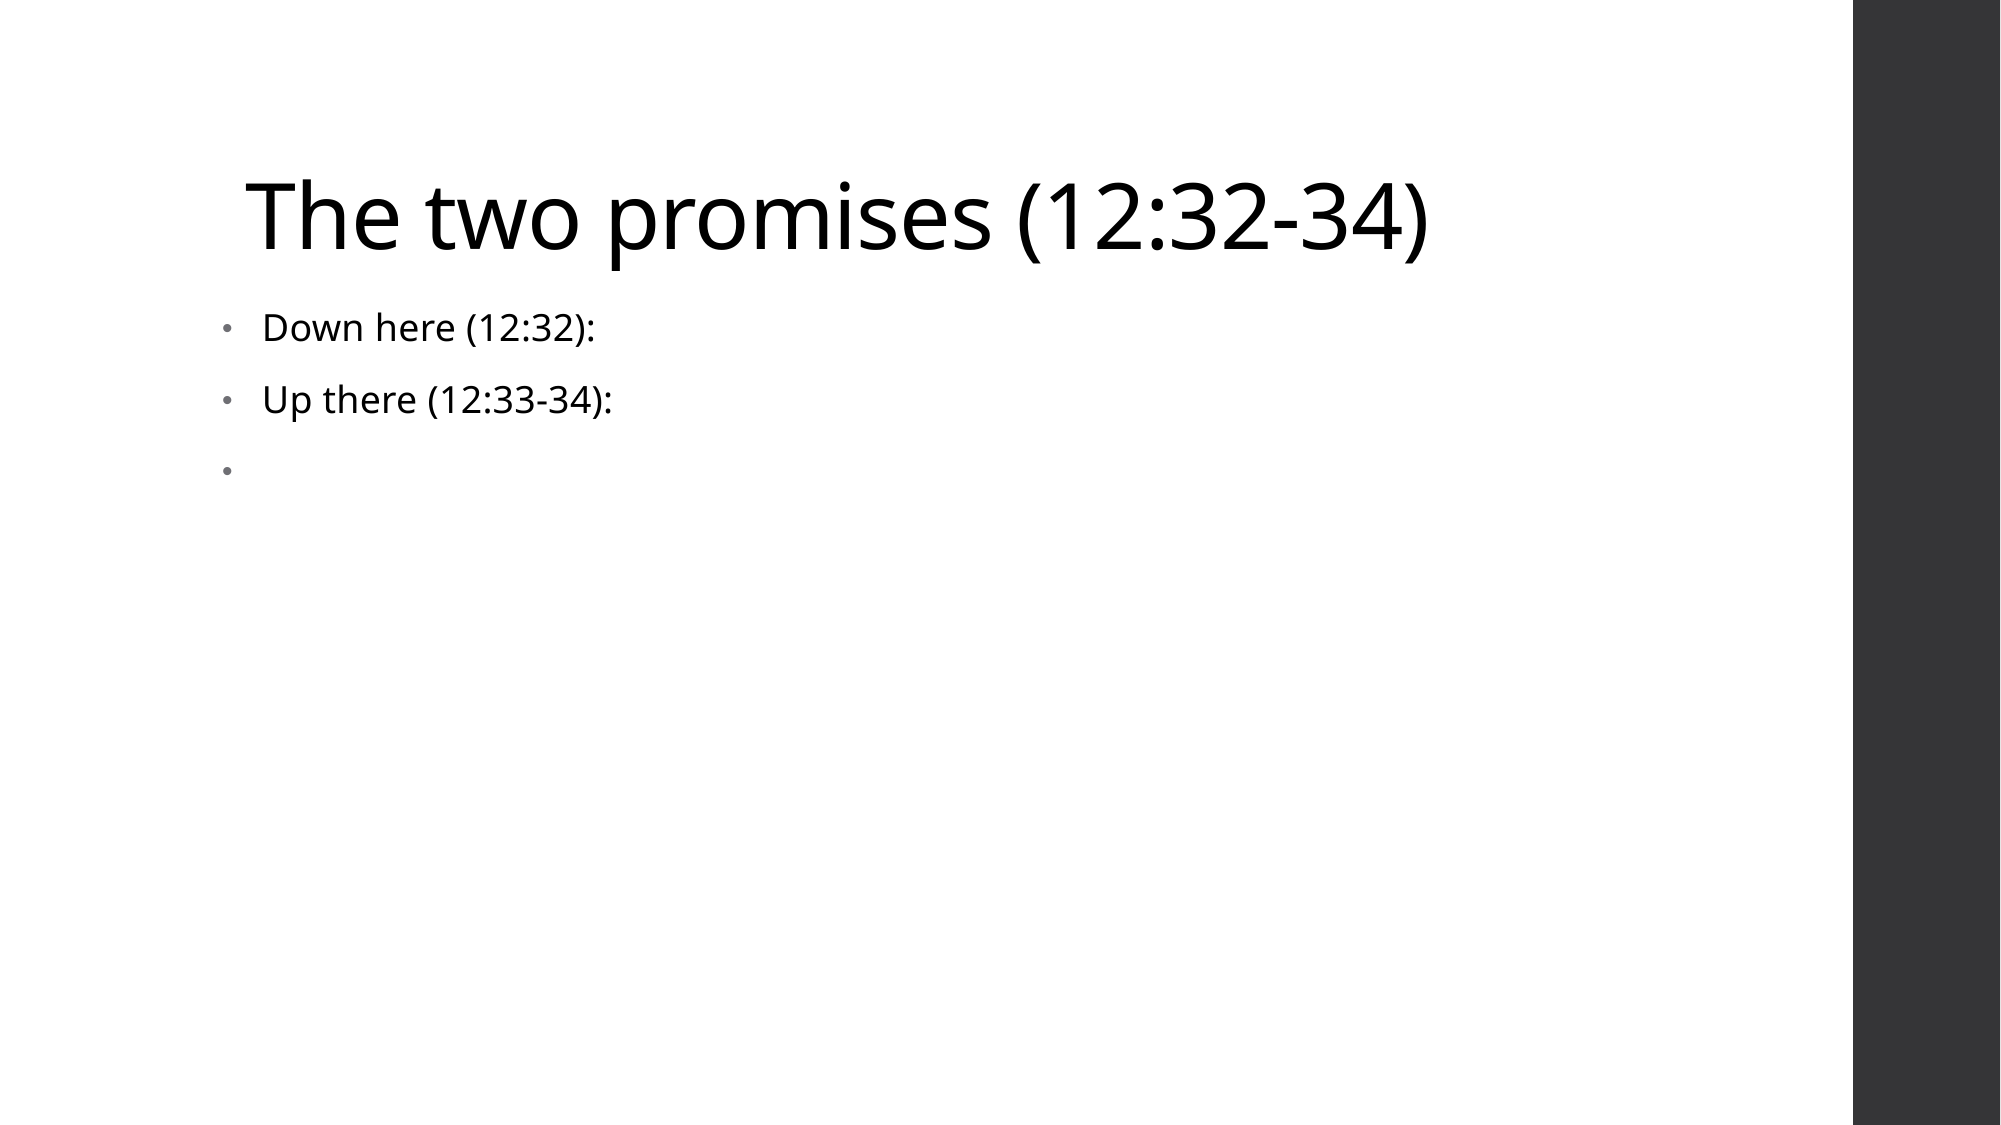

# The two promises (12:32-34)
 Down here (12:32):
 Up there (12:33-34):